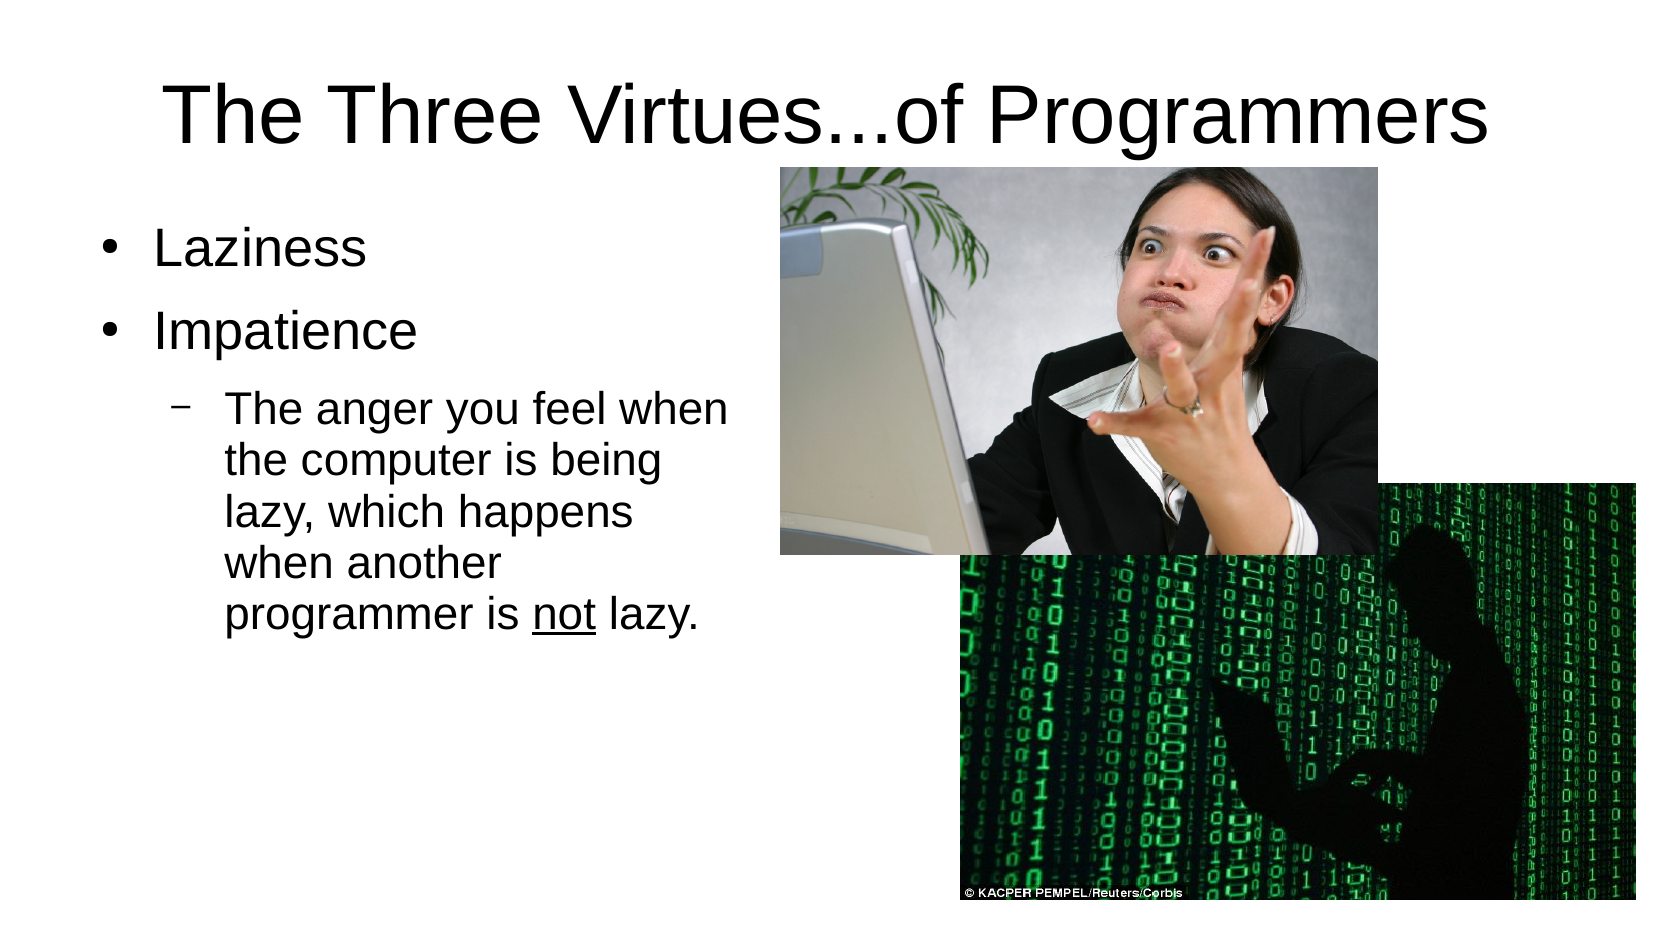

# The Three Virtues...of Programmers
Laziness
Impatience
The anger you feel when the computer is being lazy, which happens when another programmer is not lazy.